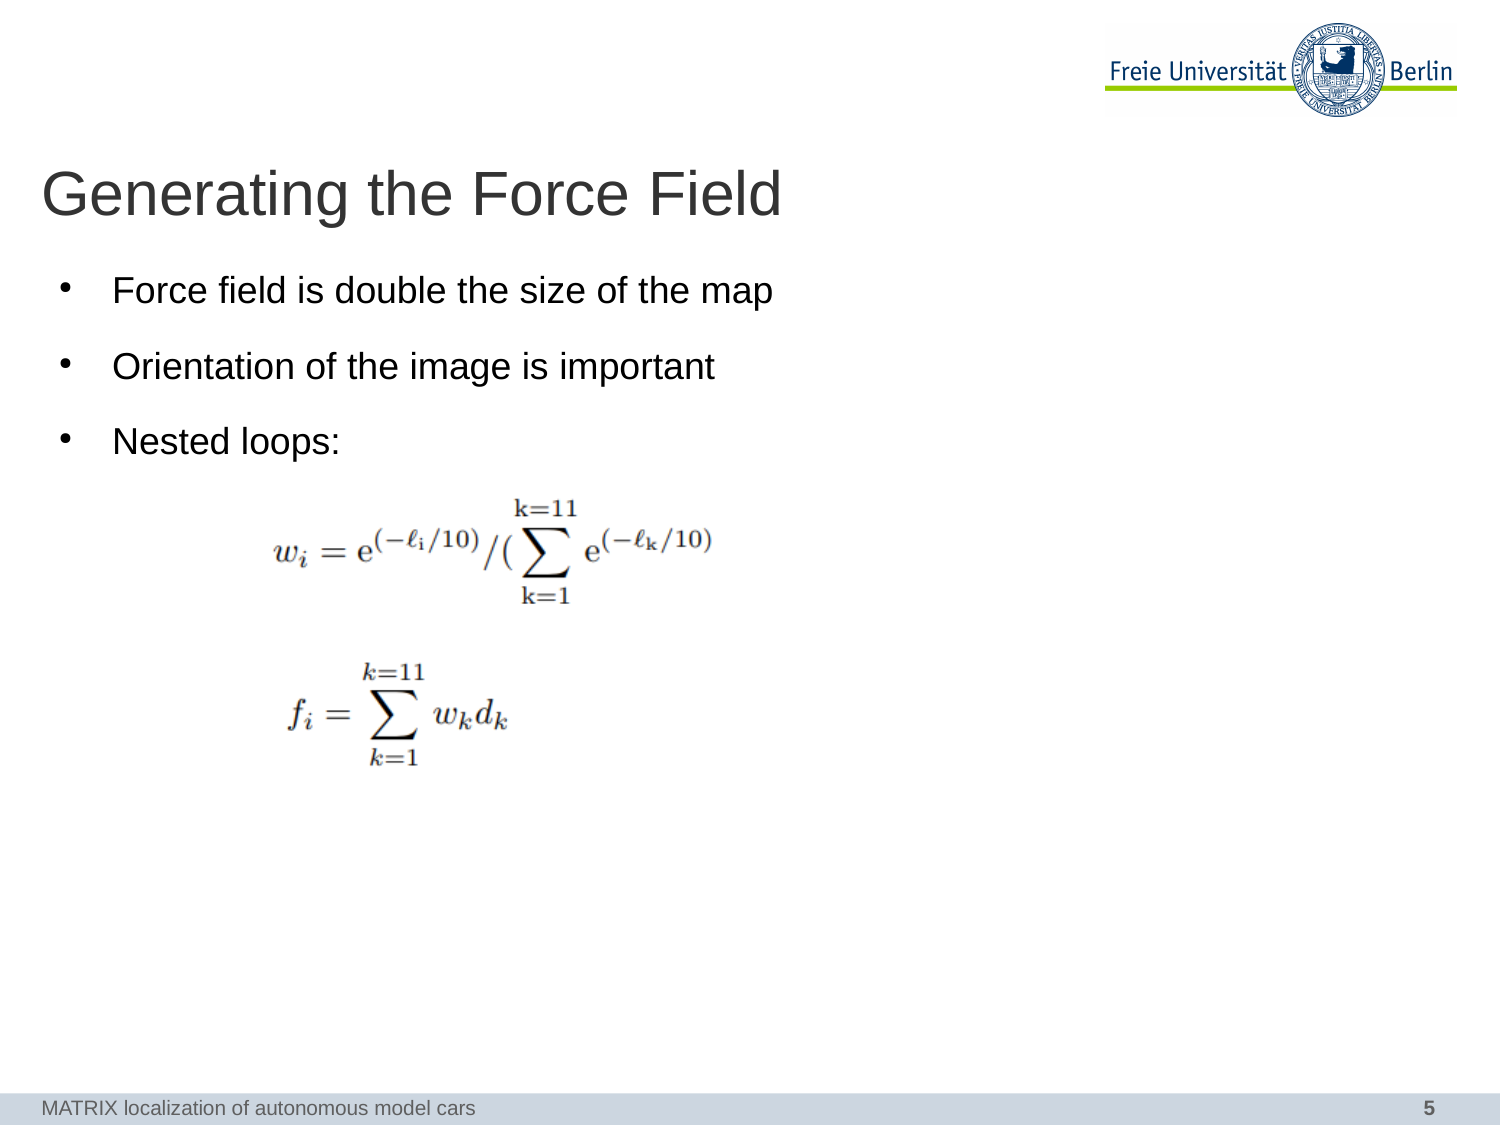

# Generating the Force Field
Force field is double the size of the map
Orientation of the image is important
Nested loops:
MATRIX localization of autonomous model cars